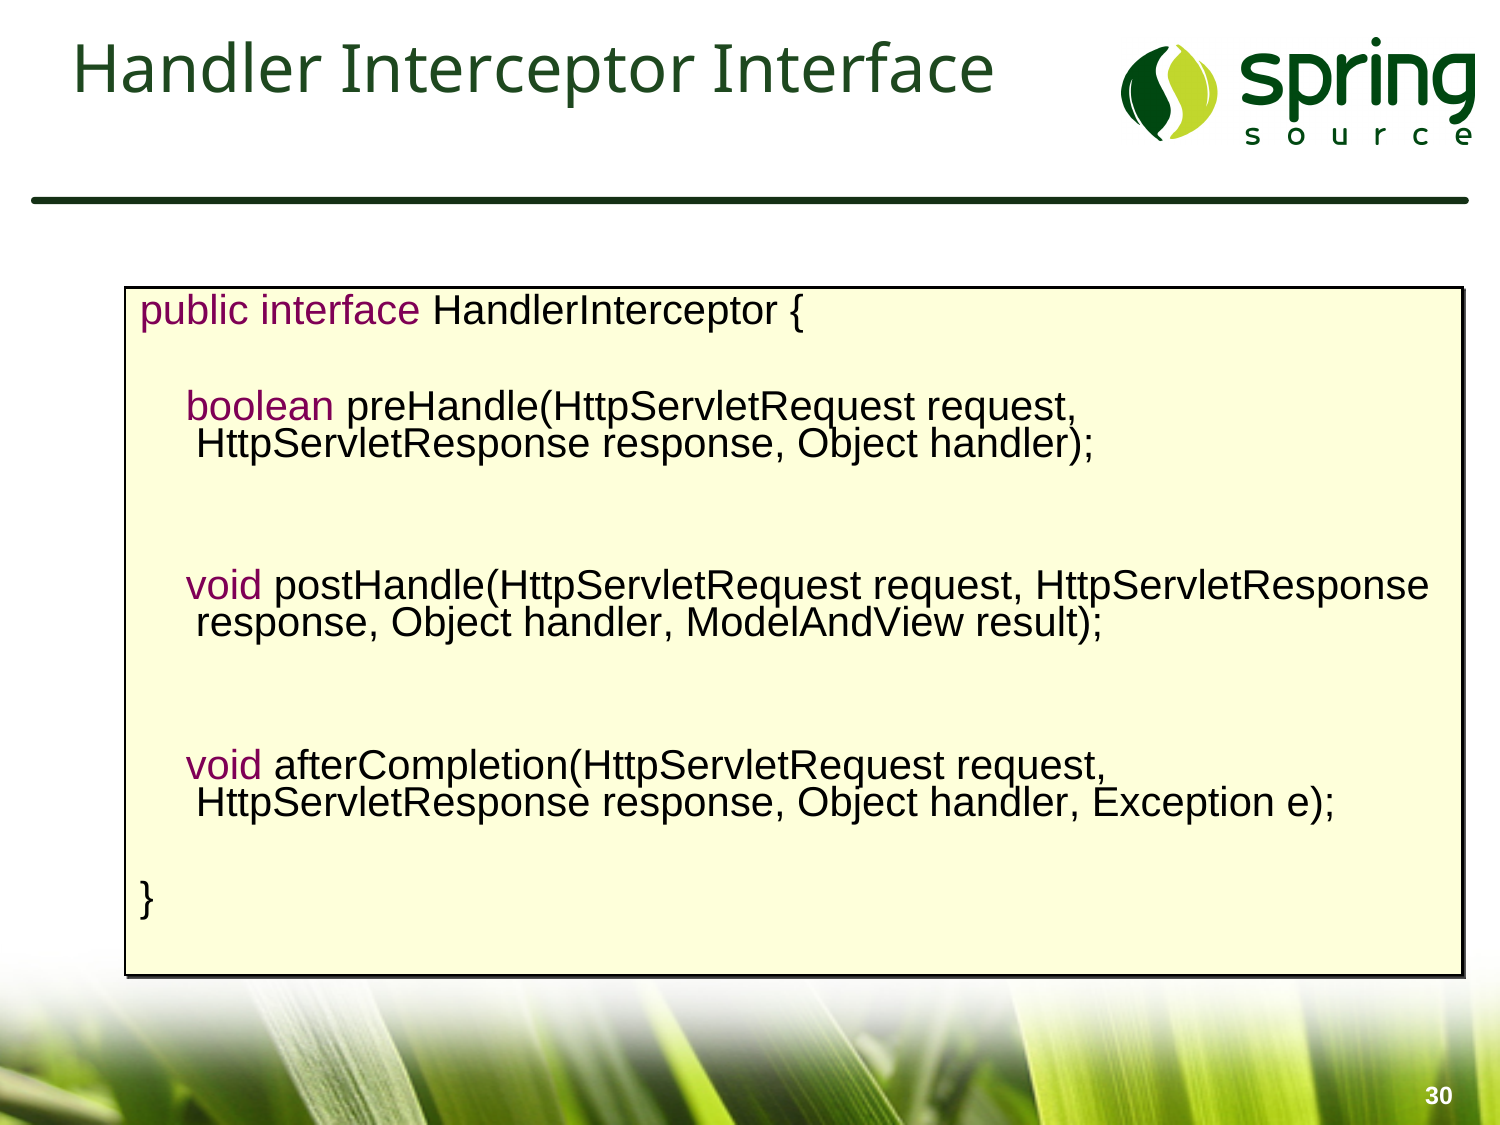

# Handler Interceptor Interface
public interface HandlerInterceptor {
 boolean preHandle(HttpServletRequest request, HttpServletResponse response, Object handler);
 void postHandle(HttpServletRequest request, HttpServletResponse response, Object handler, ModelAndView result);
 void afterCompletion(HttpServletRequest request, HttpServletResponse response, Object handler, Exception e);
}